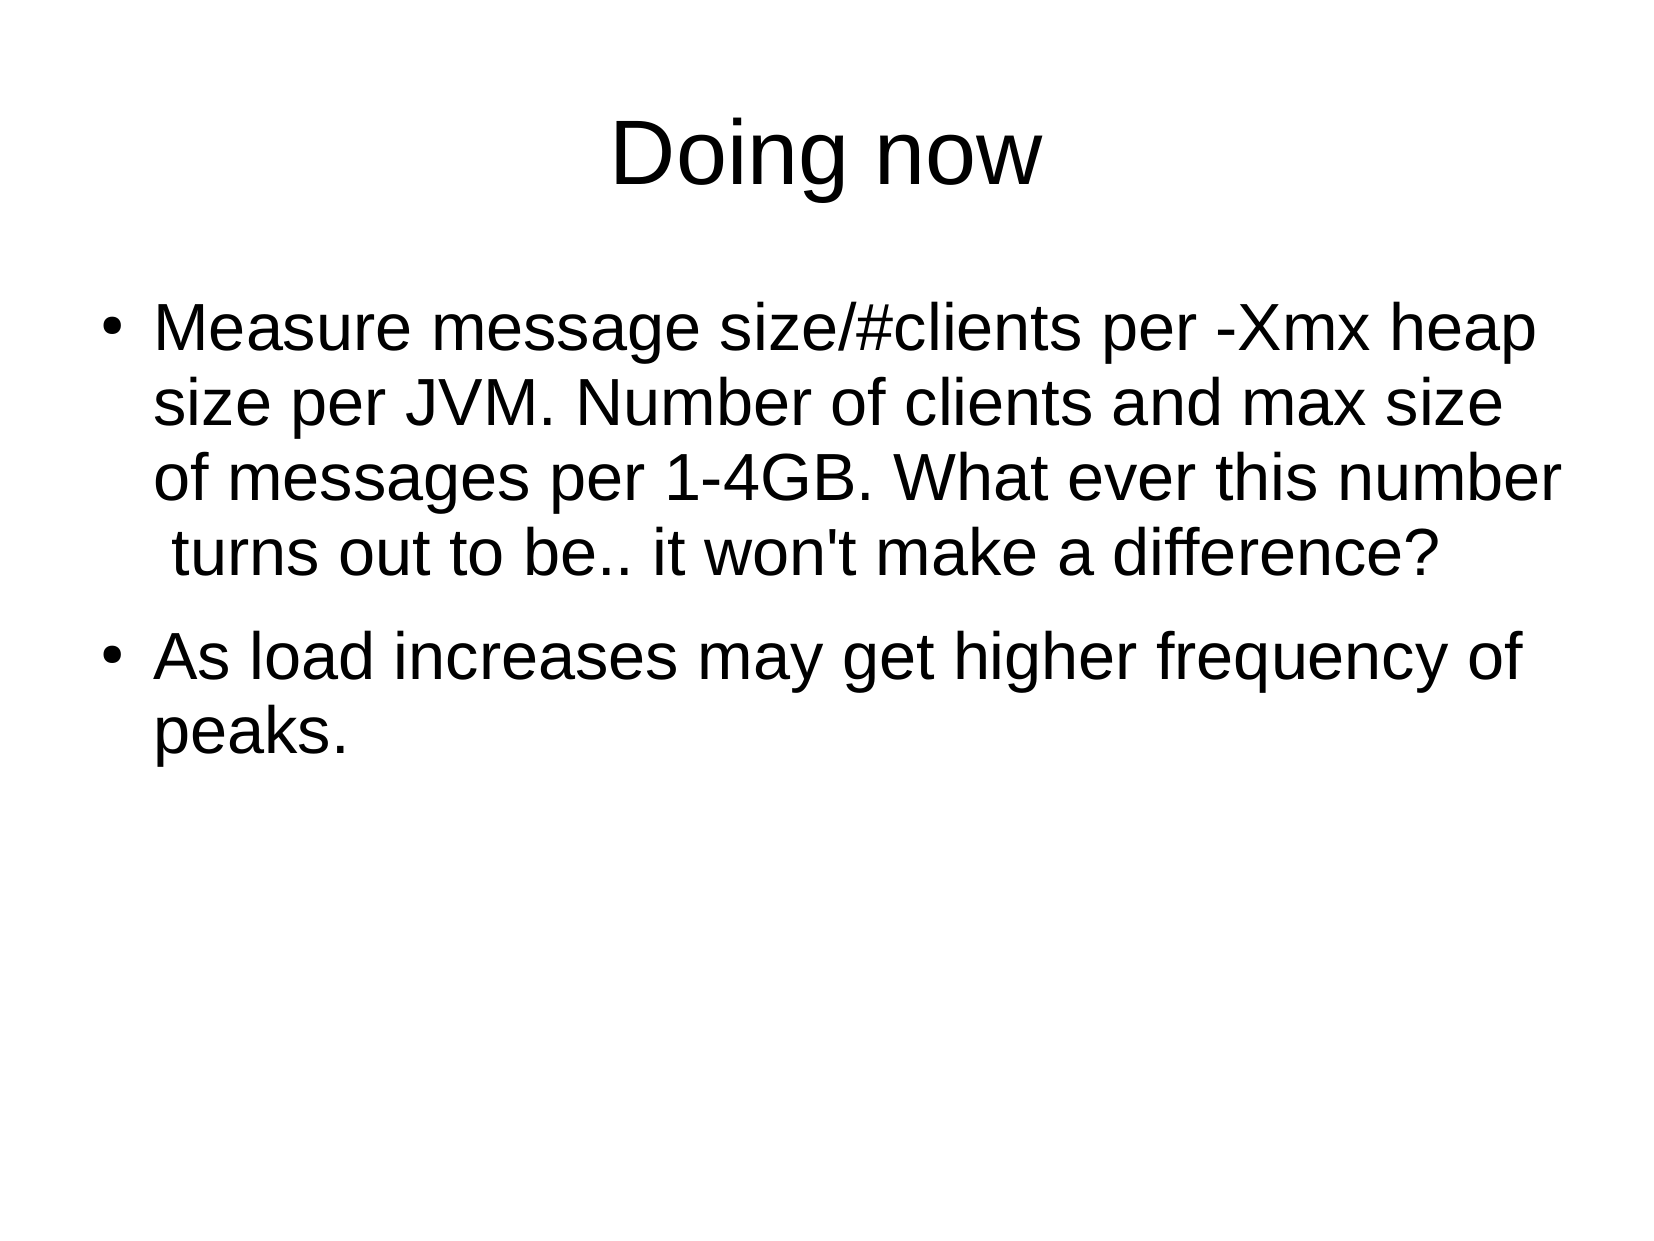

# Doing now
Measure message size/#clients per -Xmx heap size per JVM. Number of clients and max size of messages per 1-4GB. What ever this number turns out to be.. it won't make a difference?
As load increases may get higher frequency of peaks.